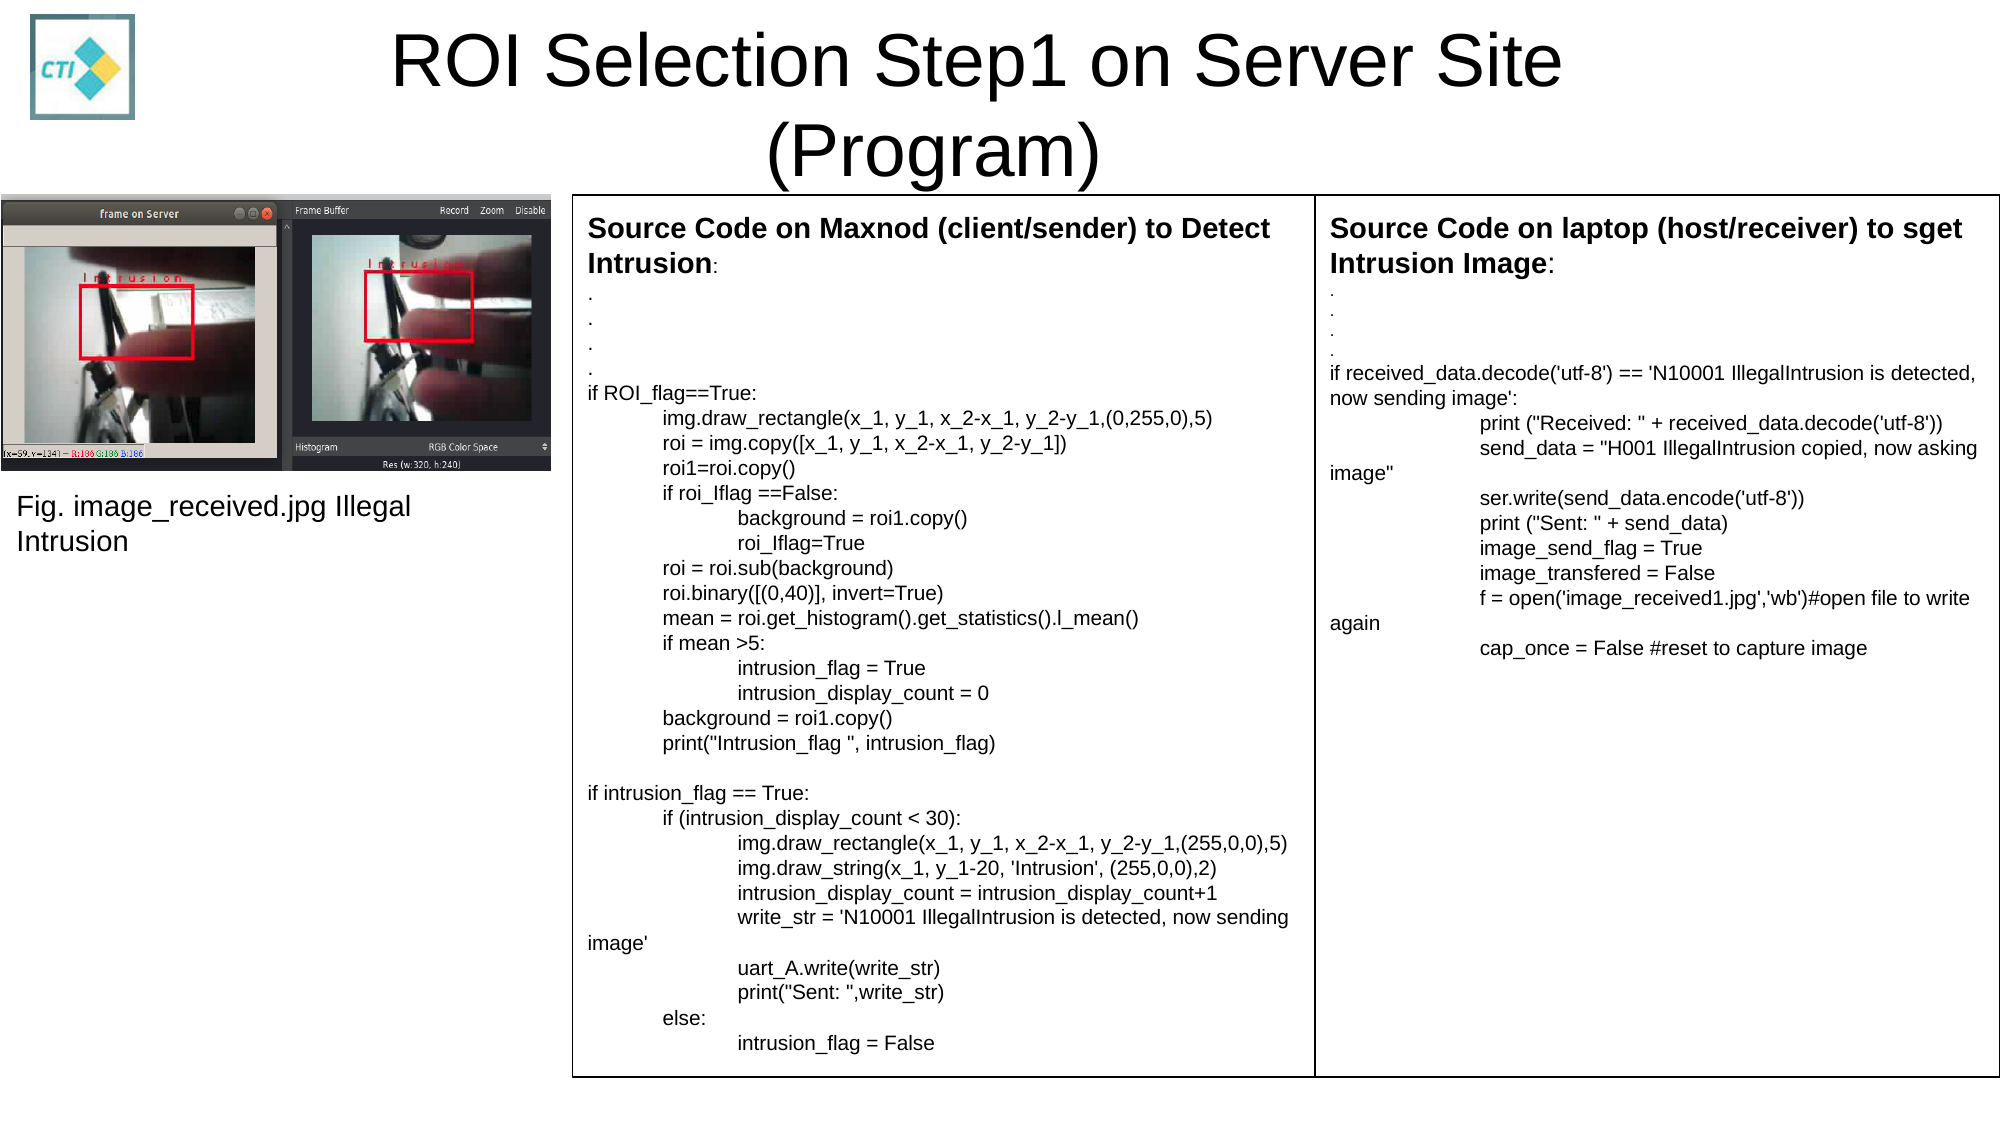

ROI Selection Step1 on Server Site
(Program)
Source Code on Maxnod (client/sender) to Detect Intrusion:
.
.
.
.
if ROI_flag==True:
 	img.draw_rectangle(x_1, y_1, x_2-x_1, y_2-y_1,(0,255,0),5)
 	roi = img.copy([x_1, y_1, x_2-x_1, y_2-y_1])
 	roi1=roi.copy()
 	if roi_Iflag ==False:
 		background = roi1.copy()
 		roi_Iflag=True
 	roi = roi.sub(background)
 	roi.binary([(0,40)], invert=True)
 	mean = roi.get_histogram().get_statistics().l_mean()
 	if mean >5:
 		intrusion_flag = True
 		intrusion_display_count = 0
 	background = roi1.copy()
	print("Intrusion_flag ", intrusion_flag)
if intrusion_flag == True:
 	if (intrusion_display_count < 30):
 		img.draw_rectangle(x_1, y_1, x_2-x_1, y_2-y_1,(255,0,0),5)
 		img.draw_string(x_1, y_1-20, 'Intrusion', (255,0,0),2)
 		intrusion_display_count = intrusion_display_count+1
 		write_str = 'N10001 IllegalIntrusion is detected, now sending image'
 		uart_A.write(write_str)
 		print("Sent: ",write_str)
 	else:
 		intrusion_flag = False
Source Code on laptop (host/receiver) to sget Intrusion Image:
.
.
.
.
if received_data.decode('utf-8') == 'N10001 IllegalIntrusion is detected, now sending image':
 	print ("Received: " + received_data.decode('utf-8'))
 	send_data = "H001 IllegalIntrusion copied, now asking image"
 	ser.write(send_data.encode('utf-8'))
 	print ("Sent: " + send_data)
 	image_send_flag = True
 	image_transfered = False
 	f = open('image_received1.jpg','wb')#open file to write again
 	cap_once = False #reset to capture image
Fig. image_received.jpg Illegal Intrusion